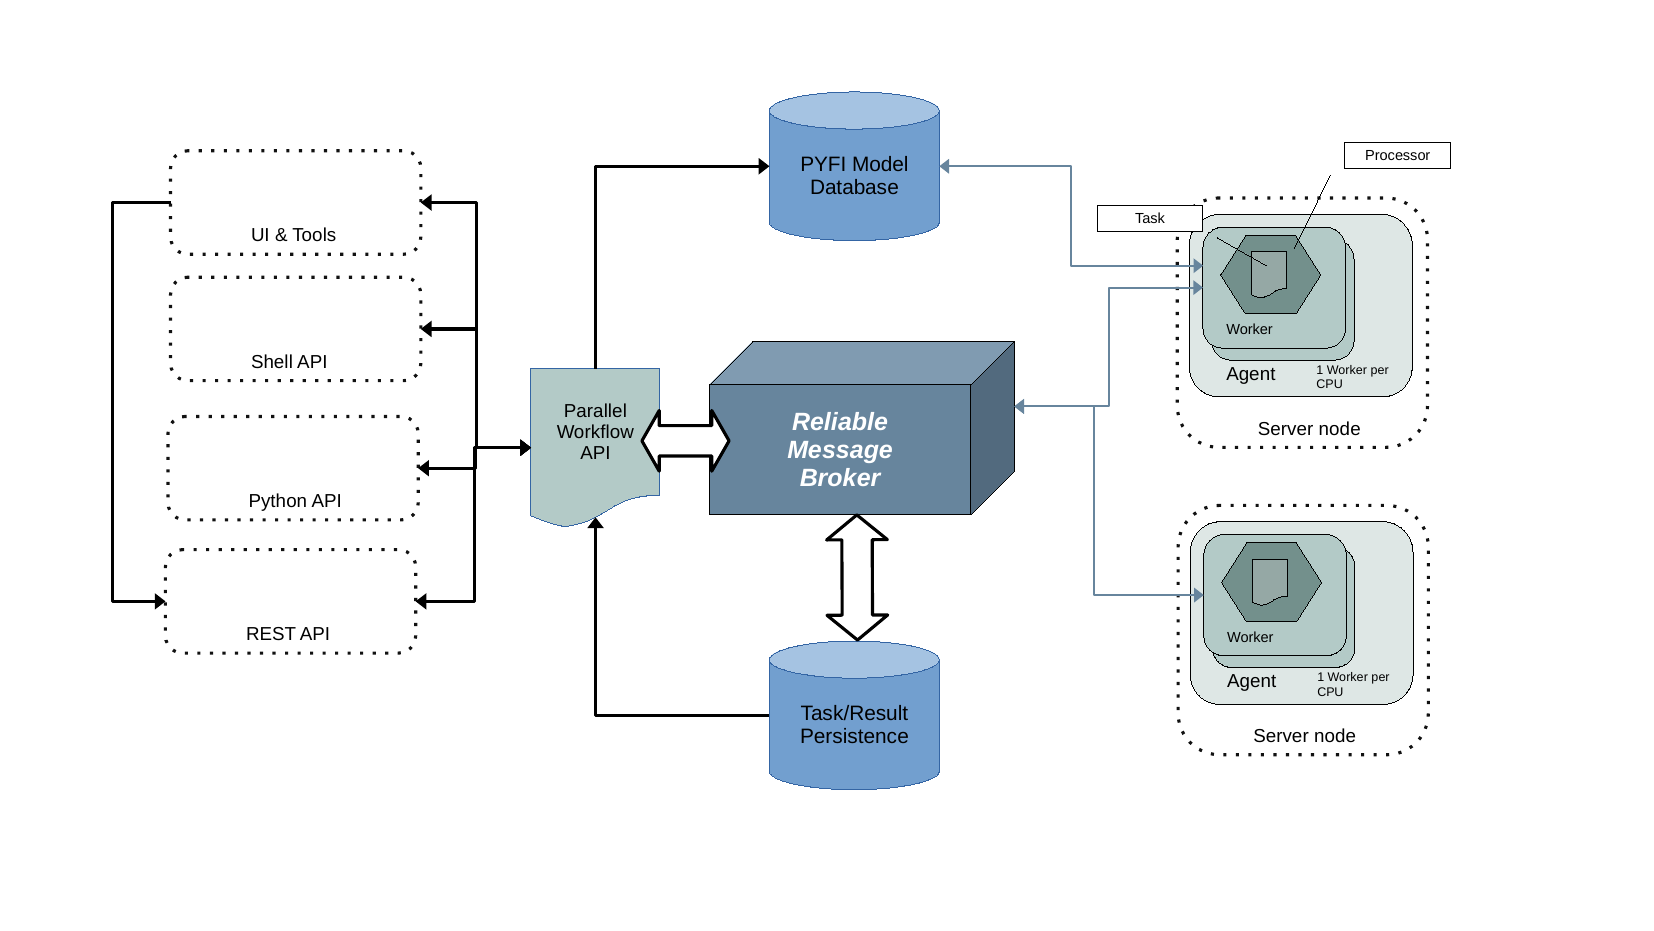

PYFI Model
Database
Processor
Task
UI & Tools
Worker
Reliable
Message
Broker
Shell API
Agent
1 Worker per CPU
Parallel
Workflow
API
Server node
Python API
REST API
Worker
Task/Result
Persistence
Agent
1 Worker per CPU
Server node